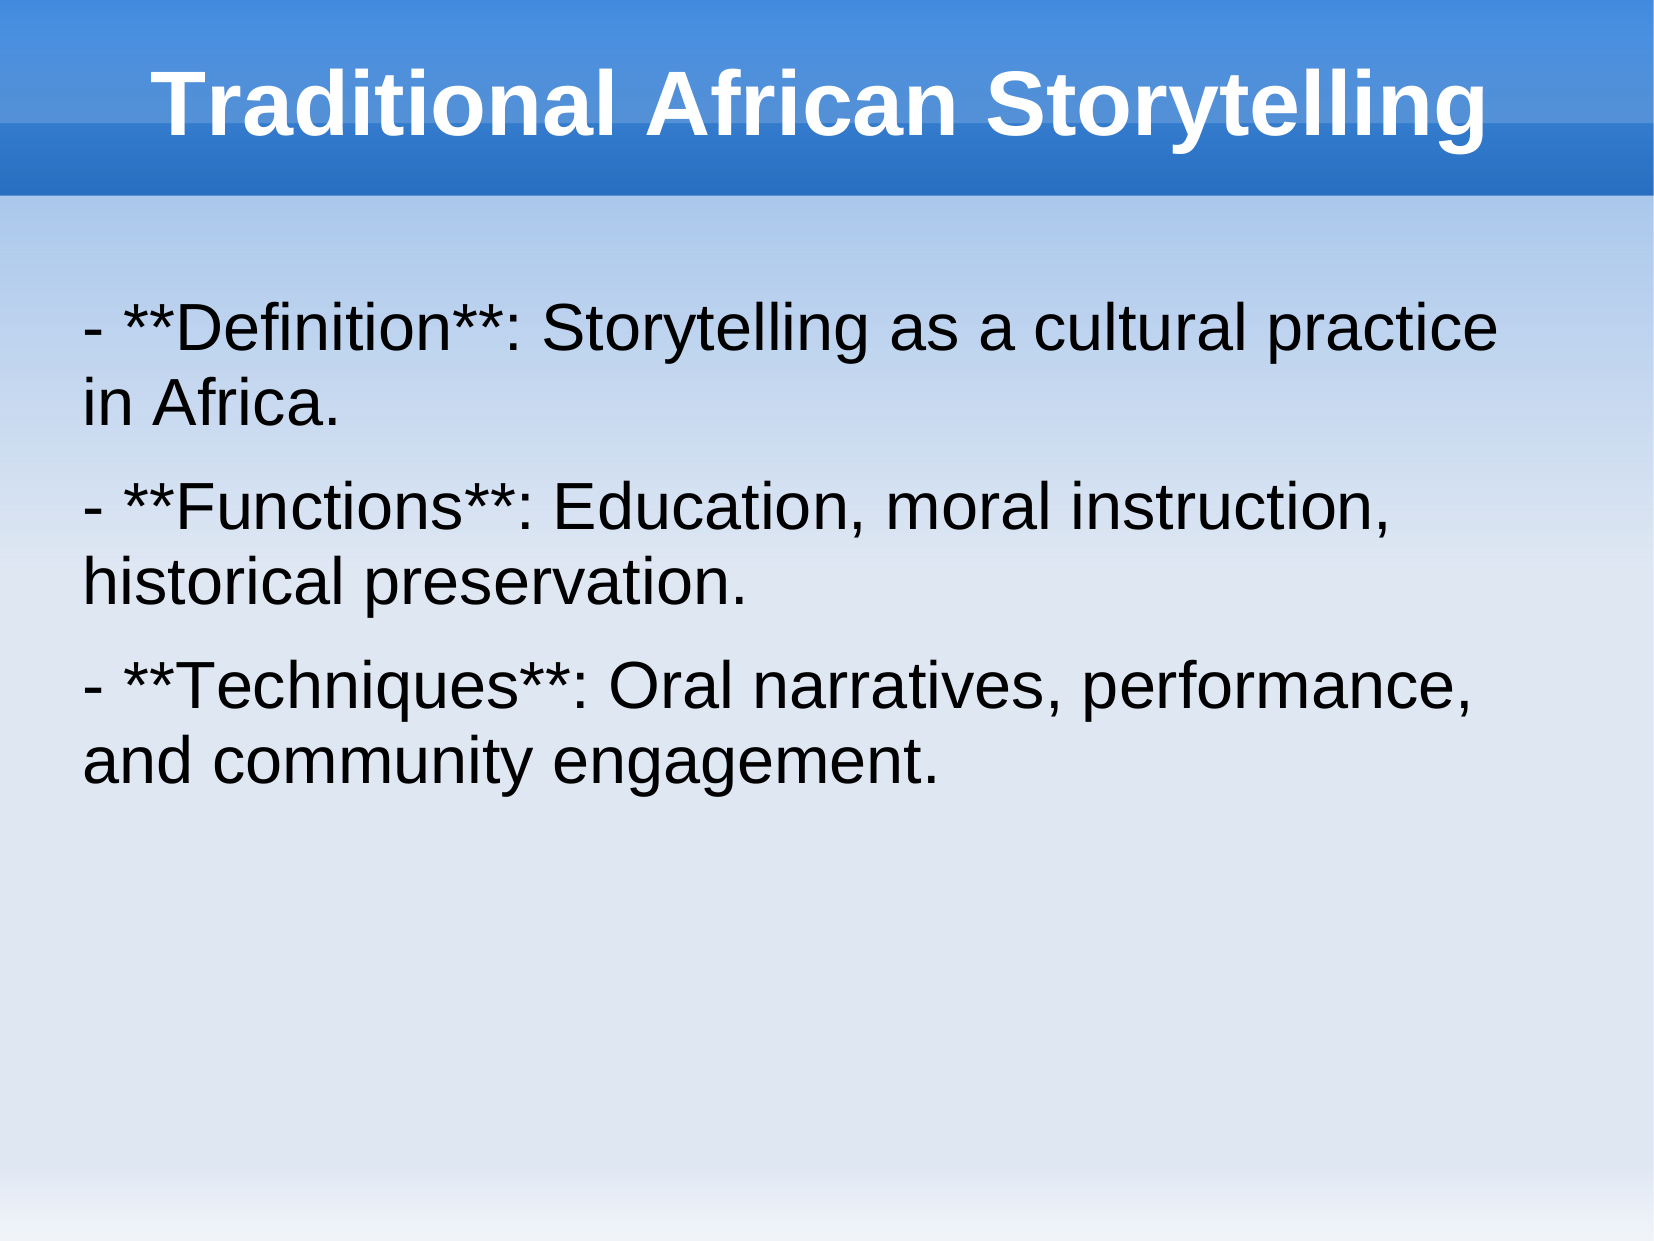

# Traditional African Storytelling
- **Definition**: Storytelling as a cultural practice in Africa.
- **Functions**: Education, moral instruction, historical preservation.
- **Techniques**: Oral narratives, performance, and community engagement.